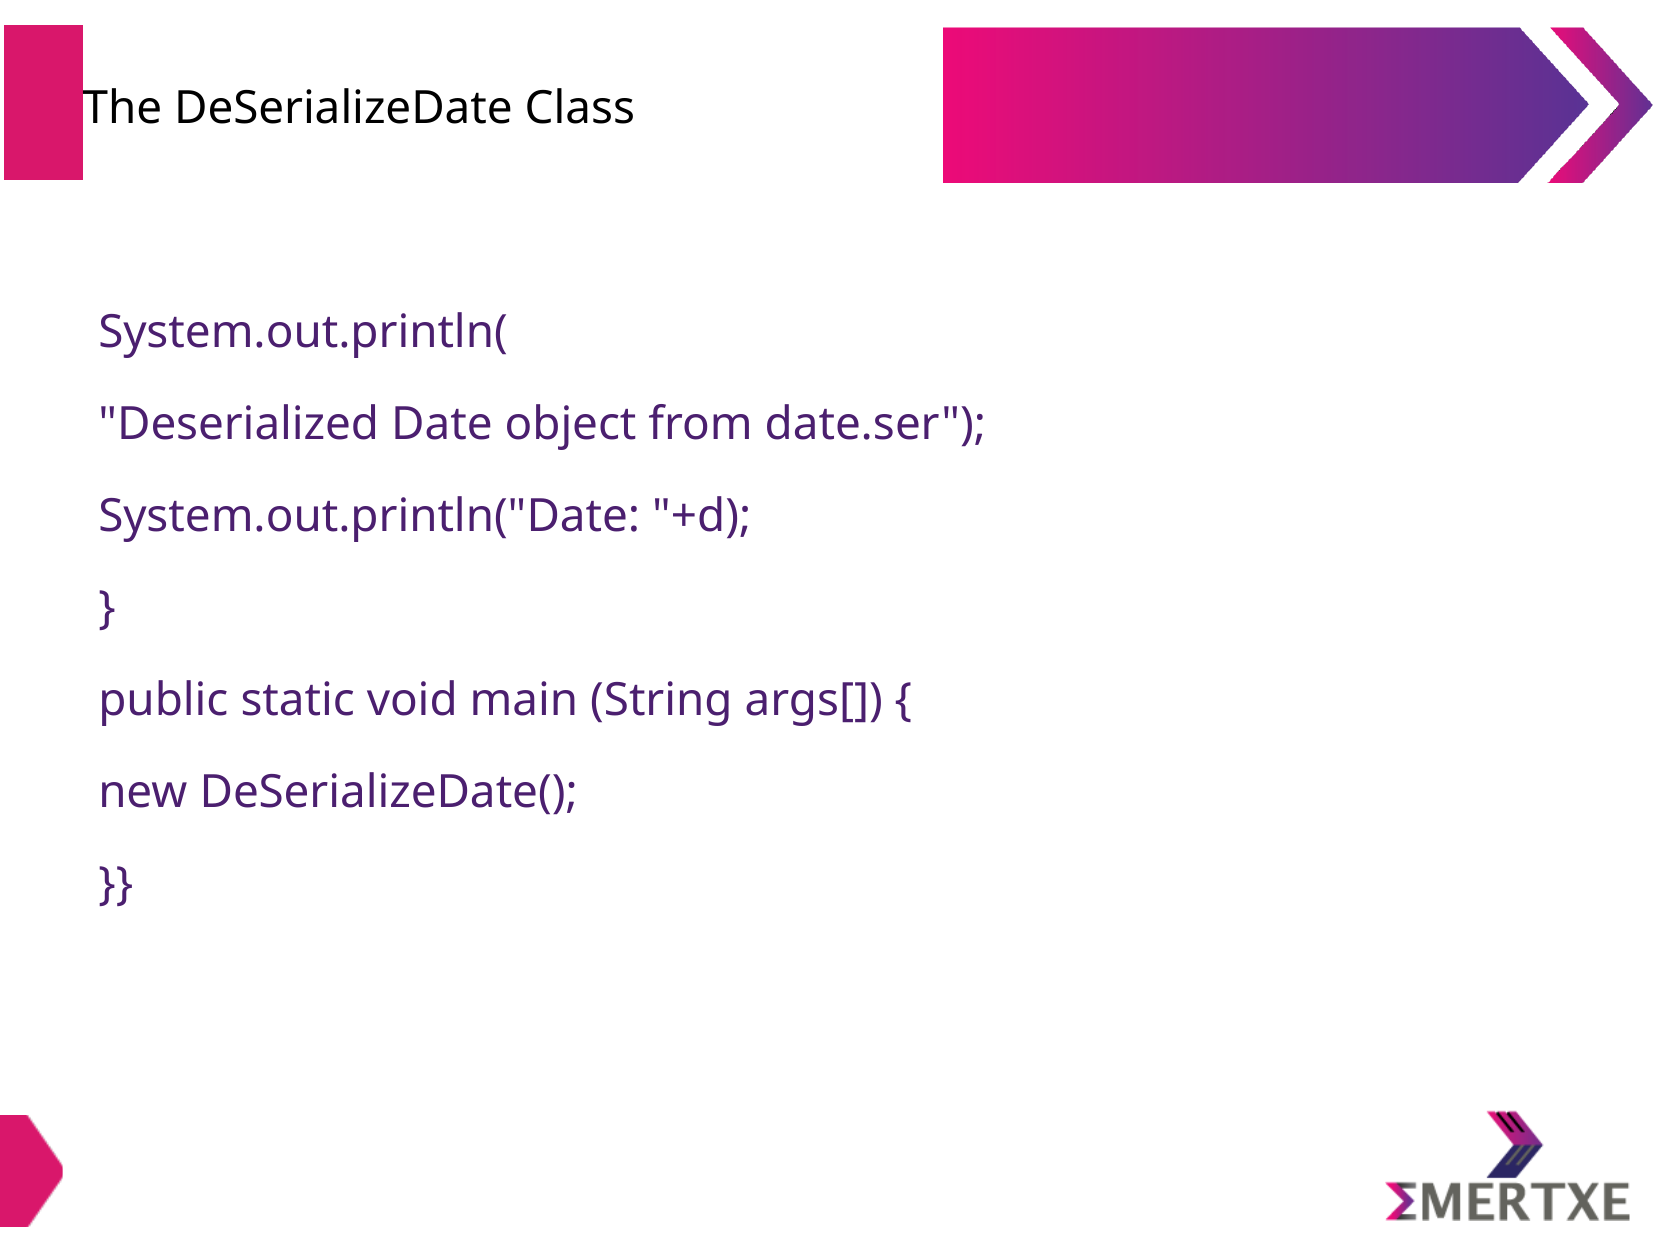

# The DeSerializeDate Class
System.out.println(
"Deserialized Date object from date.ser");
System.out.println("Date: "+d);
}
public static void main (String args[]) {
new DeSerializeDate();
}}